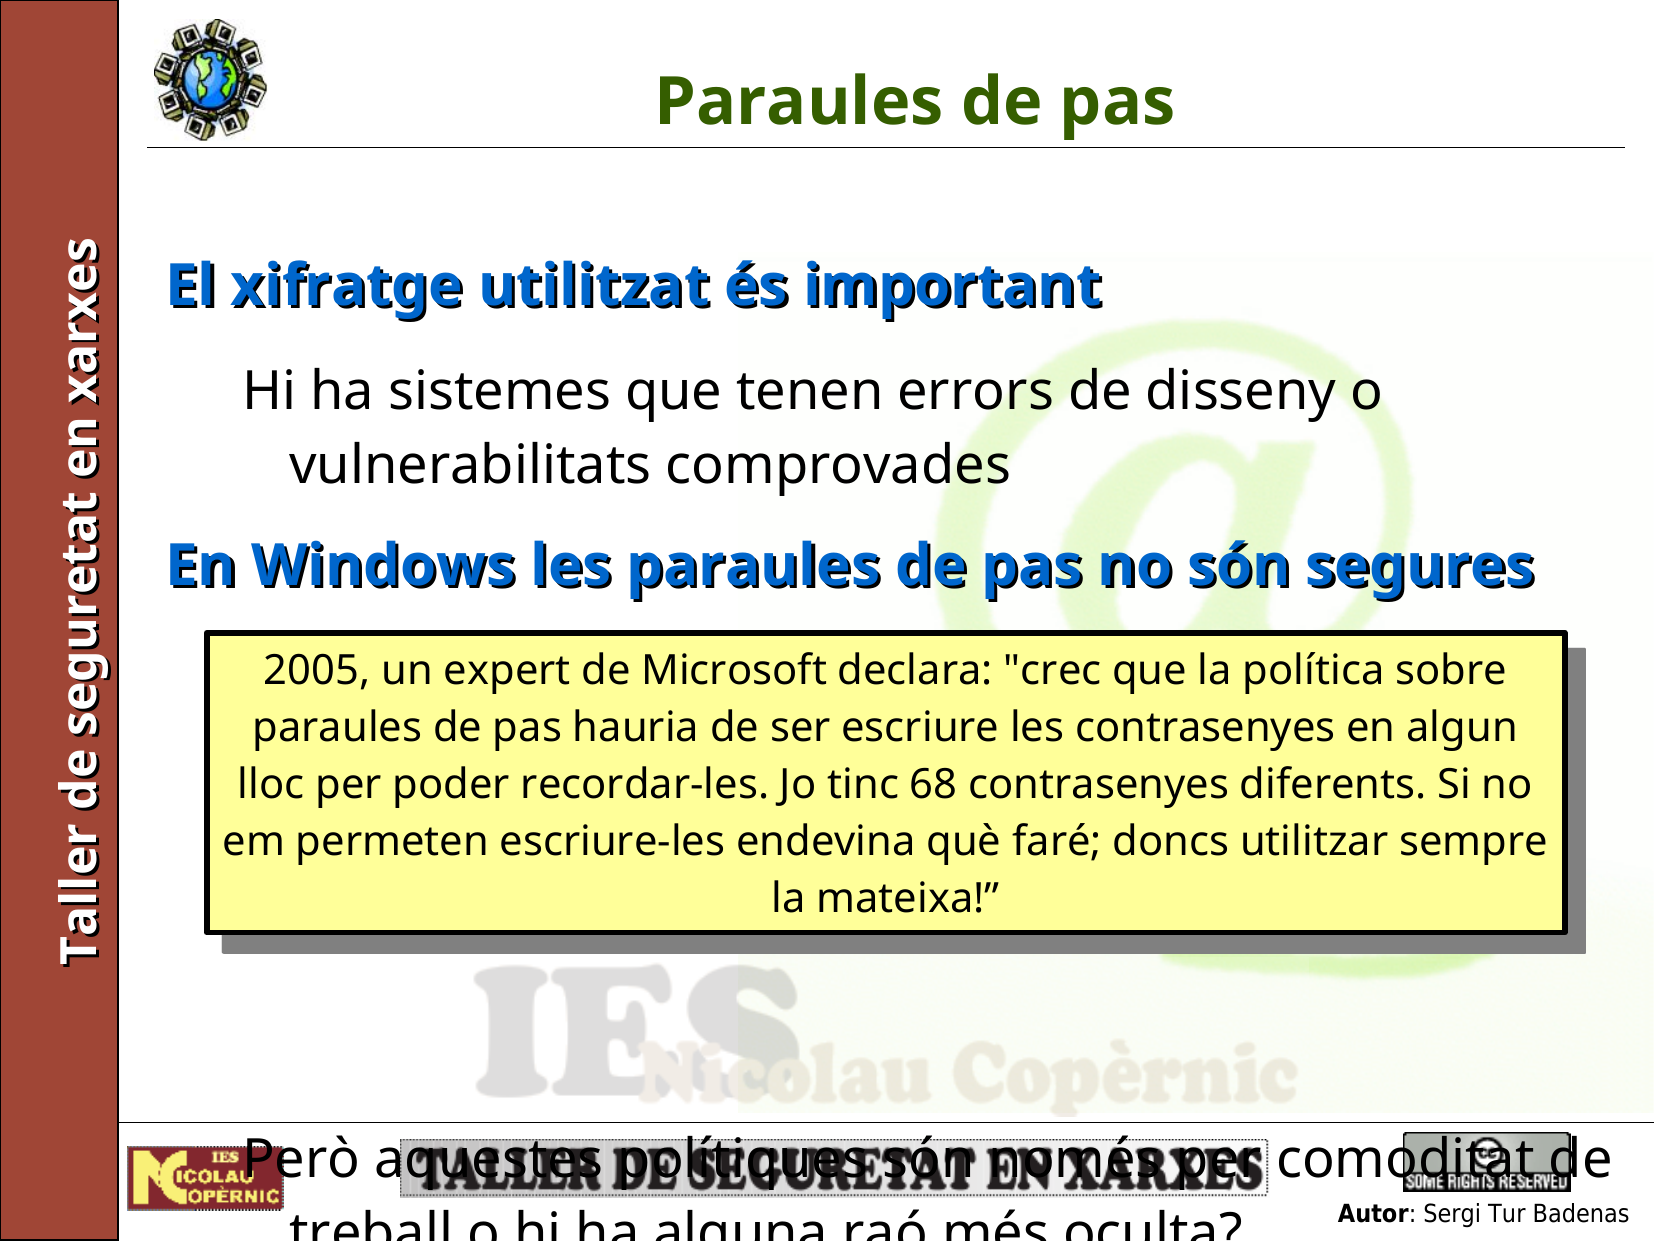

# Paraules de pas
El xifratge utilitzat és important
Hi ha sistemes que tenen errors de disseny o vulnerabilitats comprovades
En Windows les paraules de pas no són segures
Tenen un altra filosofia:
Però aquestes polítiques són només per comoditat de treball o hi ha alguna raó més oculta?
2005, un expert de Microsoft declara: "crec que la política sobre paraules de pas hauria de ser escriure les contrasenyes en algun lloc per poder recordar-les. Jo tinc 68 contrasenyes diferents. Si no em permeten escriure-les endevina què faré; doncs utilitzar sempre la mateixa!”